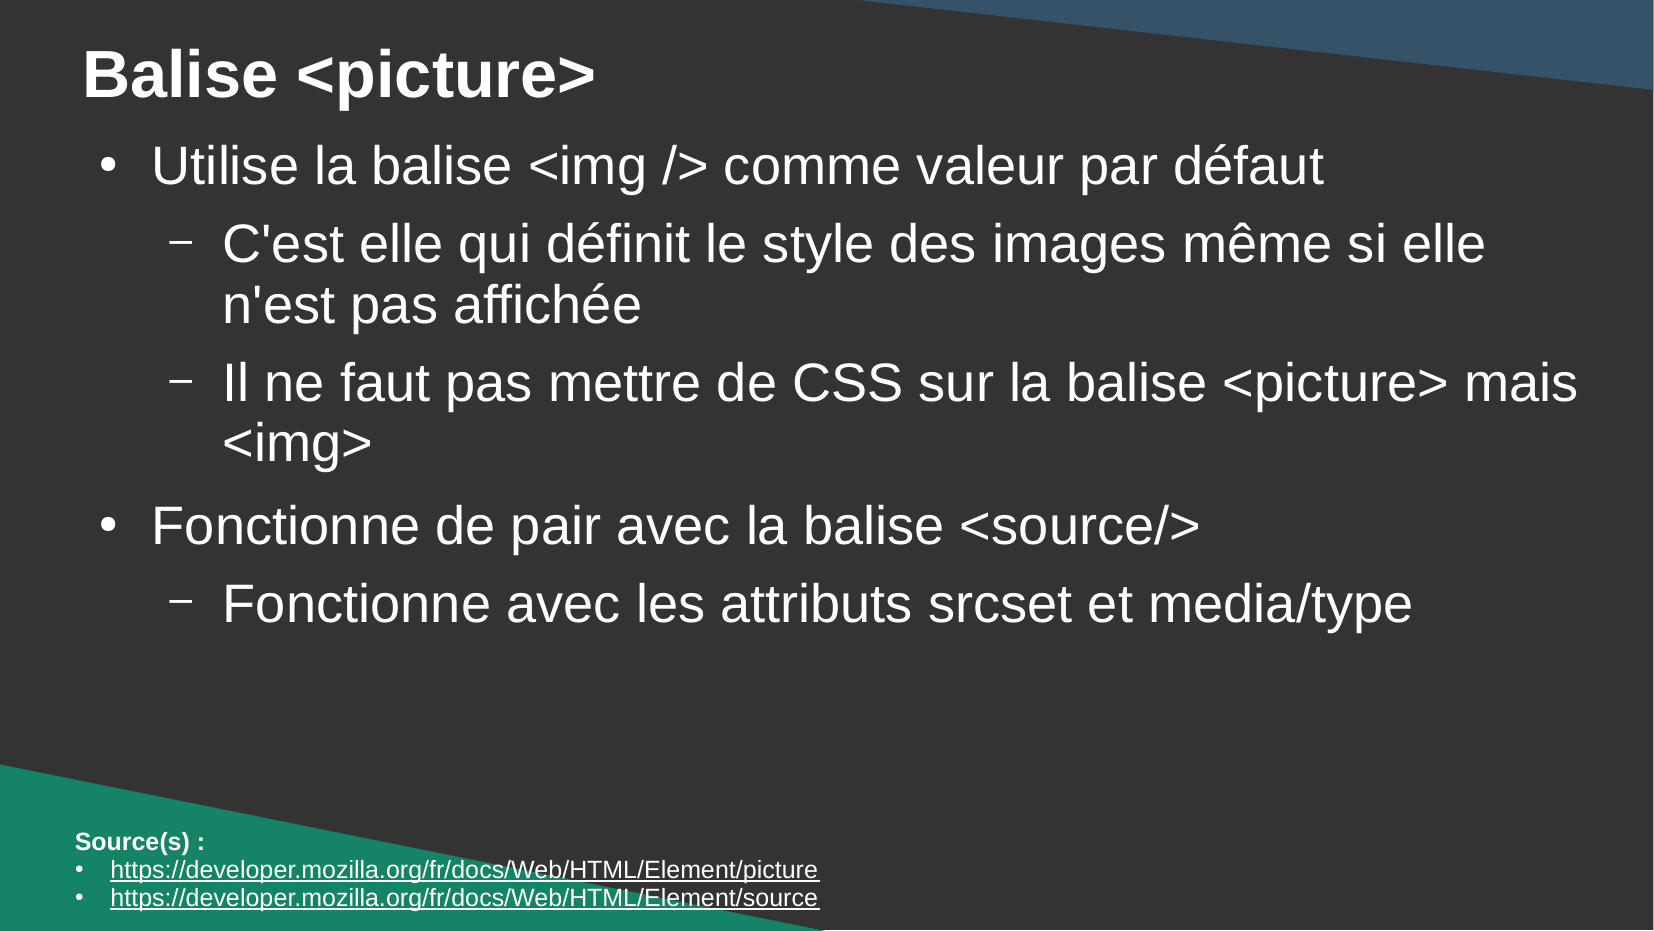

# Balise <picture>
Utilise la balise <img /> comme valeur par défaut
C'est elle qui définit le style des images même si elle n'est pas affichée
Il ne faut pas mettre de CSS sur la balise <picture> mais <img>
Fonctionne de pair avec la balise <source/>
Fonctionne avec les attributs srcset et media/type
Source(s) :
https://developer.mozilla.org/fr/docs/Web/HTML/Element/picture
https://developer.mozilla.org/fr/docs/Web/HTML/Element/source